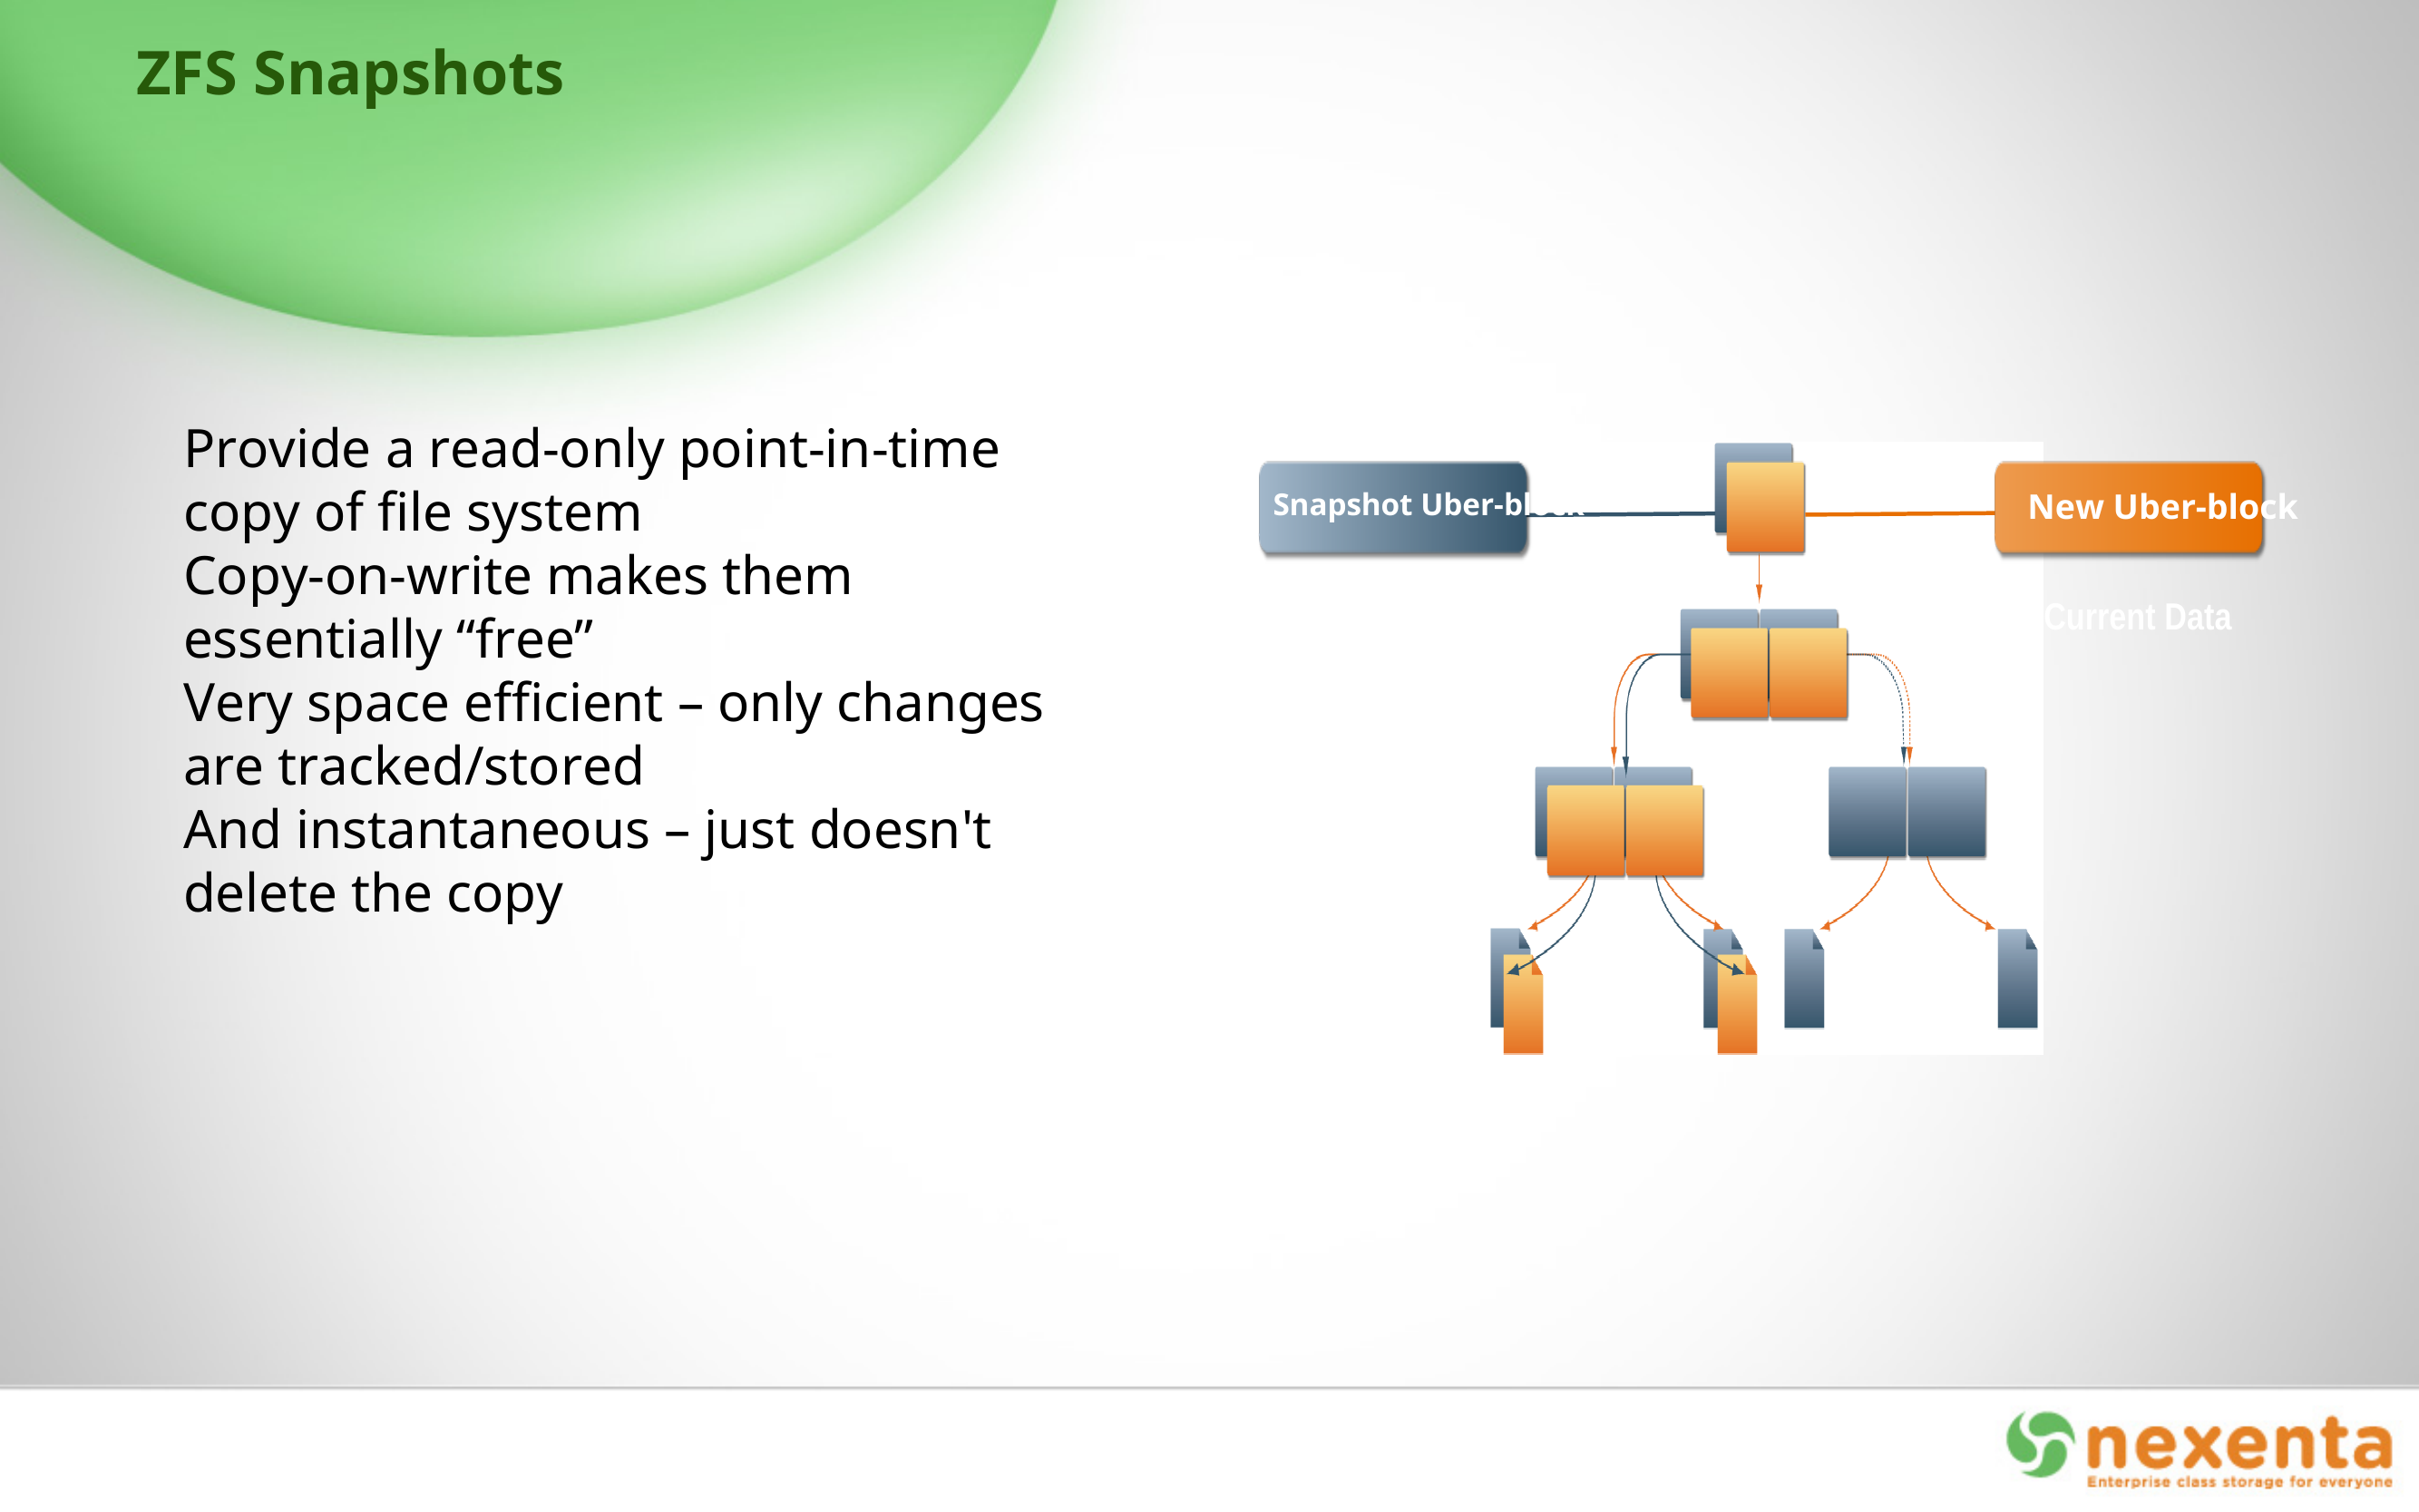

ZFS Snapshots
Provide a read-only point-in-time copy of file system
Copy-on-write makes them essentially “free”
Very space efficient – only changes are tracked/stored
And instantaneous – just doesn't delete the copy
Snapshot Uber-block
New Uber-block
Current Data